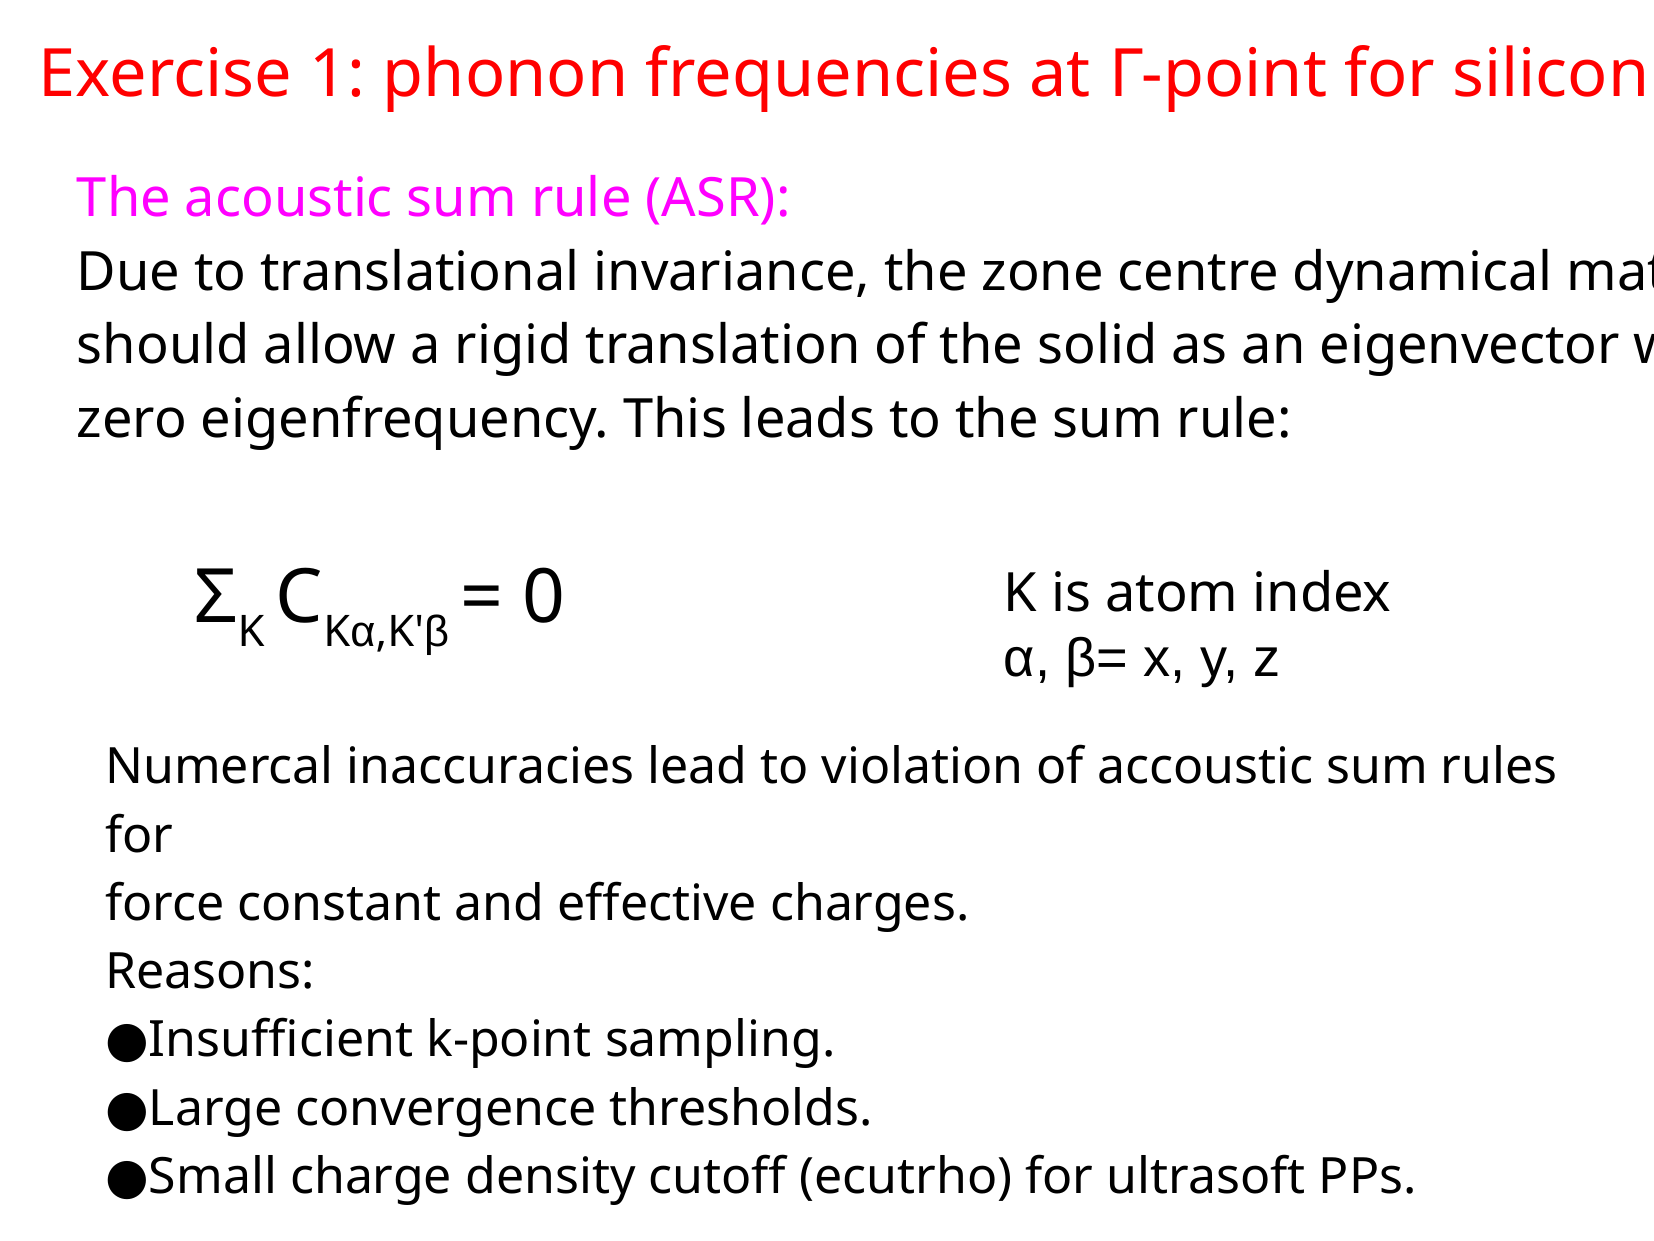

# Exercise 1: phonon frequencies at Γ-point for silicon
The acoustic sum rule (ASR):
Due to translational invariance, the zone centre dynamical matrix
should allow a rigid translation of the solid as an eigenvector with
zero eigenfrequency. This leads to the sum rule:
ΣK CKα,K'β = 0
K is atom index
α, β= x, y, z
Numercal inaccuracies lead to violation of accoustic sum rules for
force constant and effective charges.
Reasons:
●Insufficient k-point sampling.
●Large convergence thresholds.
●Small charge density cutoff (ecutrho) for ultrasoft PPs.